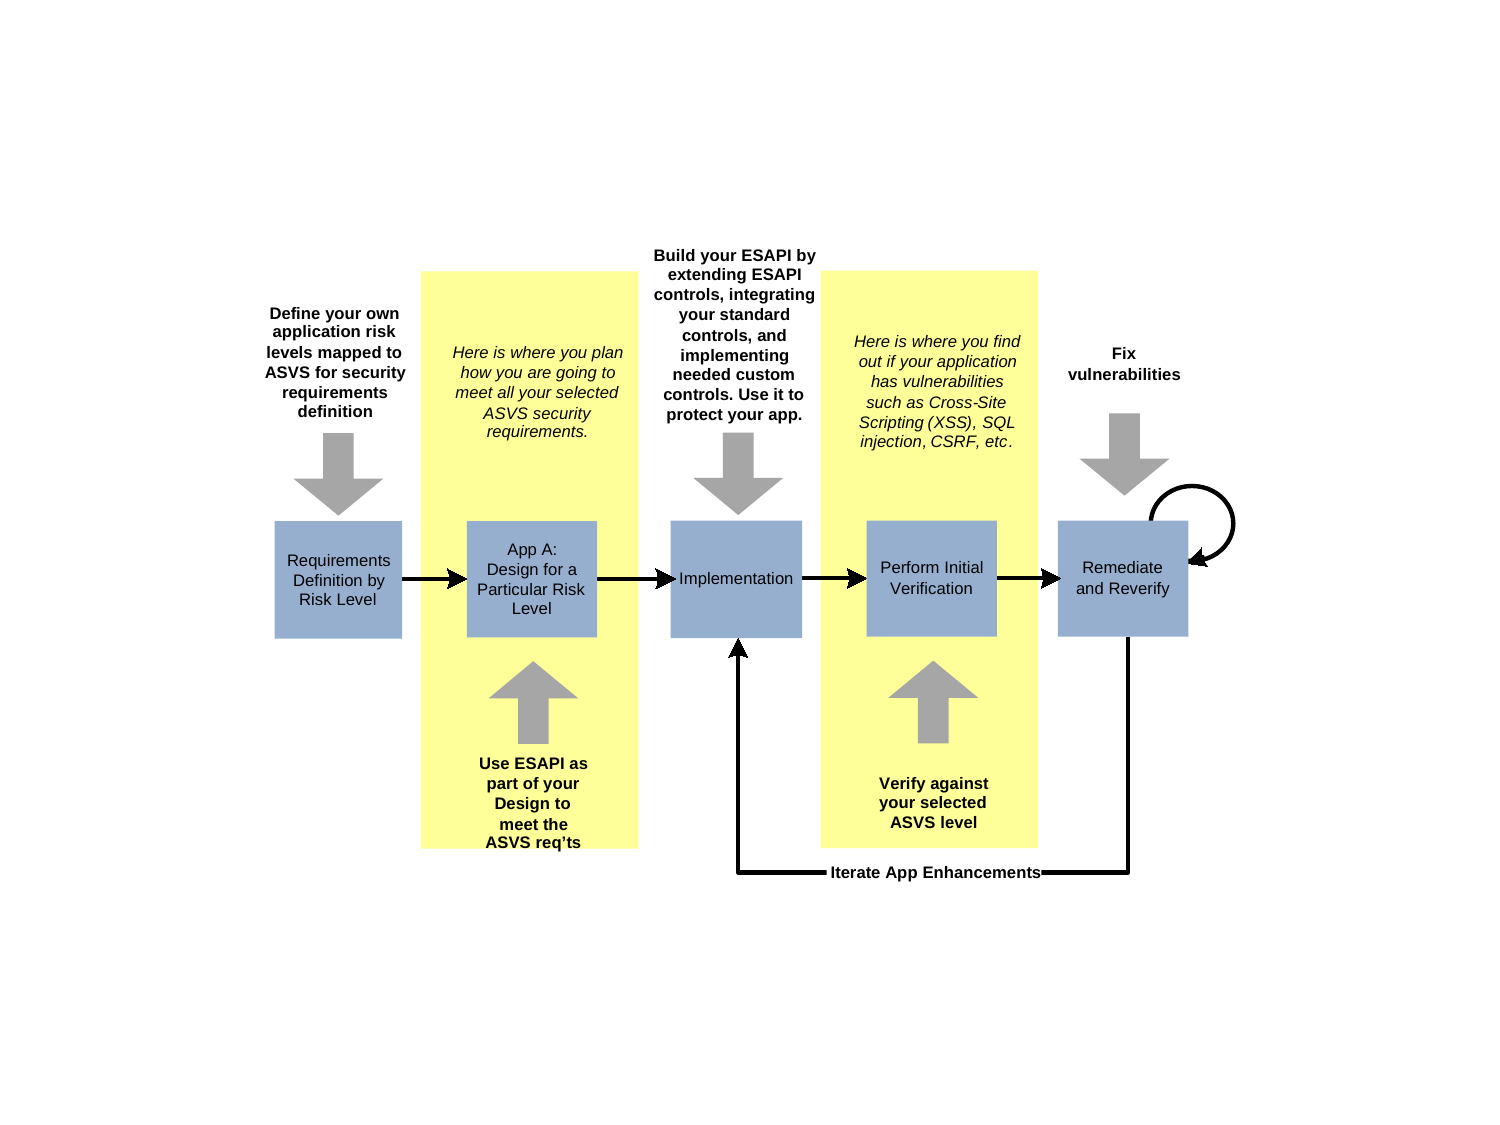

Build your ESAPI by
extending ESAPI
controls
,
integrating
Define your own
your standard
application risk
controls
,
and
Here is where you find
levels mapped to
Here is where you plan
Fix
implementing
out if your application
ASVS for security
how you are going to
needed custom
vulnerabilities
has vulnerabilities
requirements
meet all your selected
controls
.
Use it to
such as Cross
-
Site
definition
ASVS security
protect your app
.
Scripting
(
XSS
)
,
SQL
requirements
.
injection
,
CSRF
,
etc
.
App A
:
Requirements
Perform Initial
Remediate
Design for a
Implementation
Definition by
Verification
and Reverify
Particular Risk
Risk Level
Level
Use ESAPI as
part of your
Verify against
your selected
Design to
ASVS level
meet the
ASVS req’ts
Iterate App Enhancements